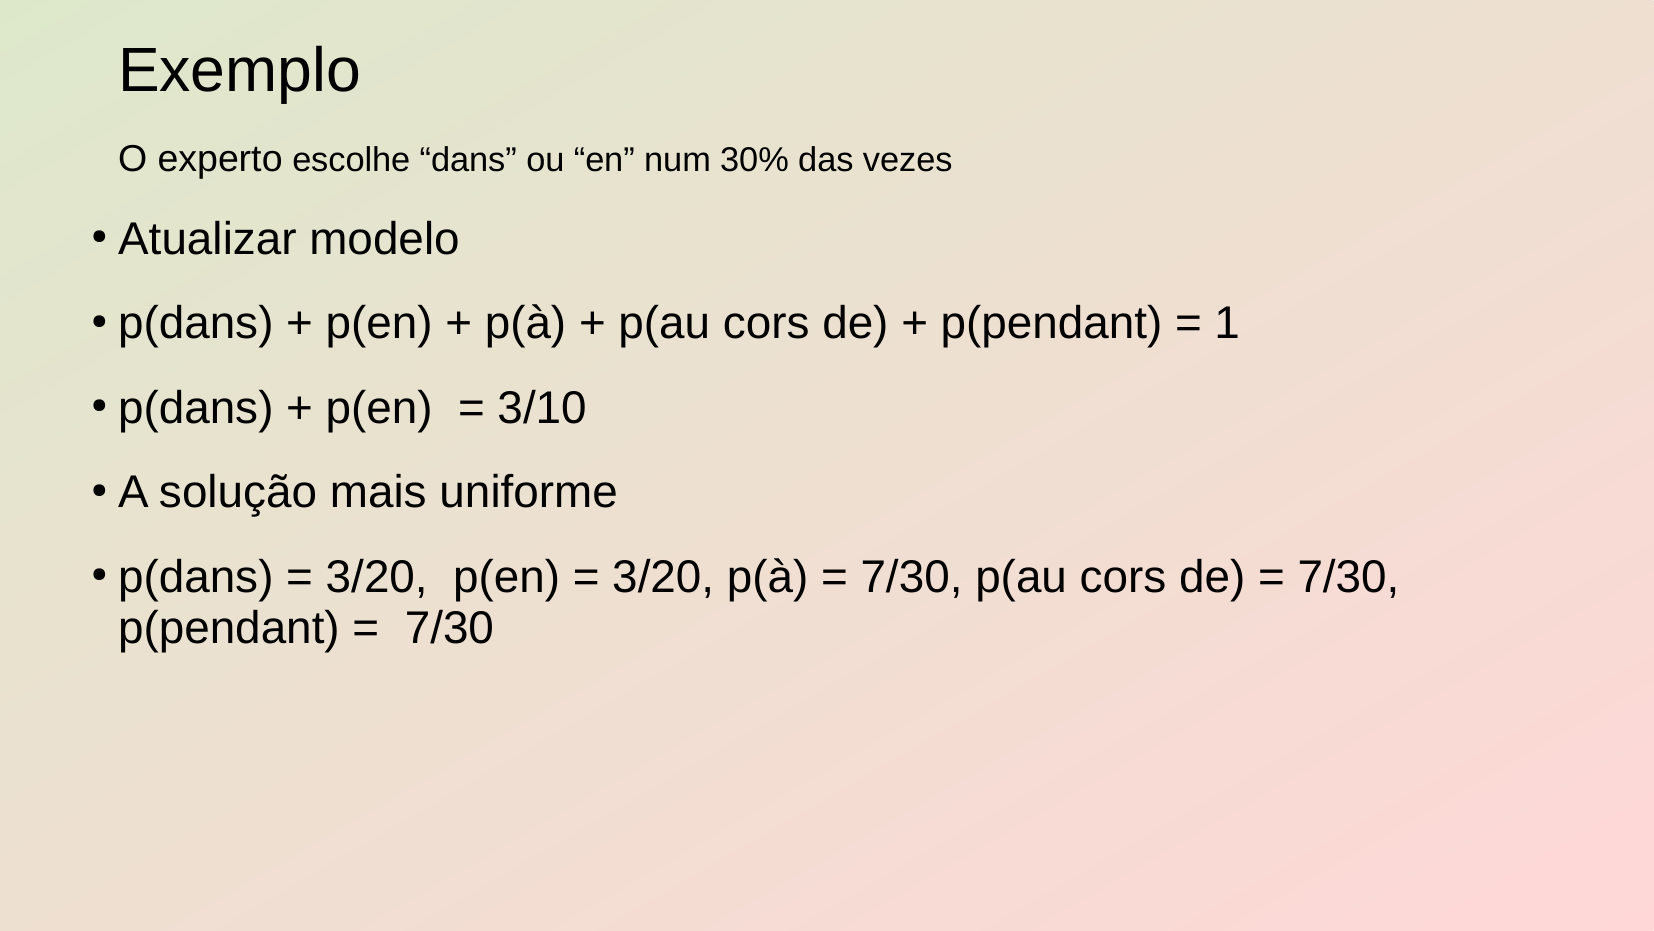

# Exemplo
O experto escolhe “dans” ou “en” num 30% das vezes
Atualizar modelo
p(dans) + p(en) + p(à) + p(au cors de) + p(pendant) = 1
p(dans) + p(en) = 3/10
A solução mais uniforme
p(dans) = 3/20, p(en) = 3/20, p(à) = 7/30, p(au cors de) = 7/30, p(pendant) = 7/30